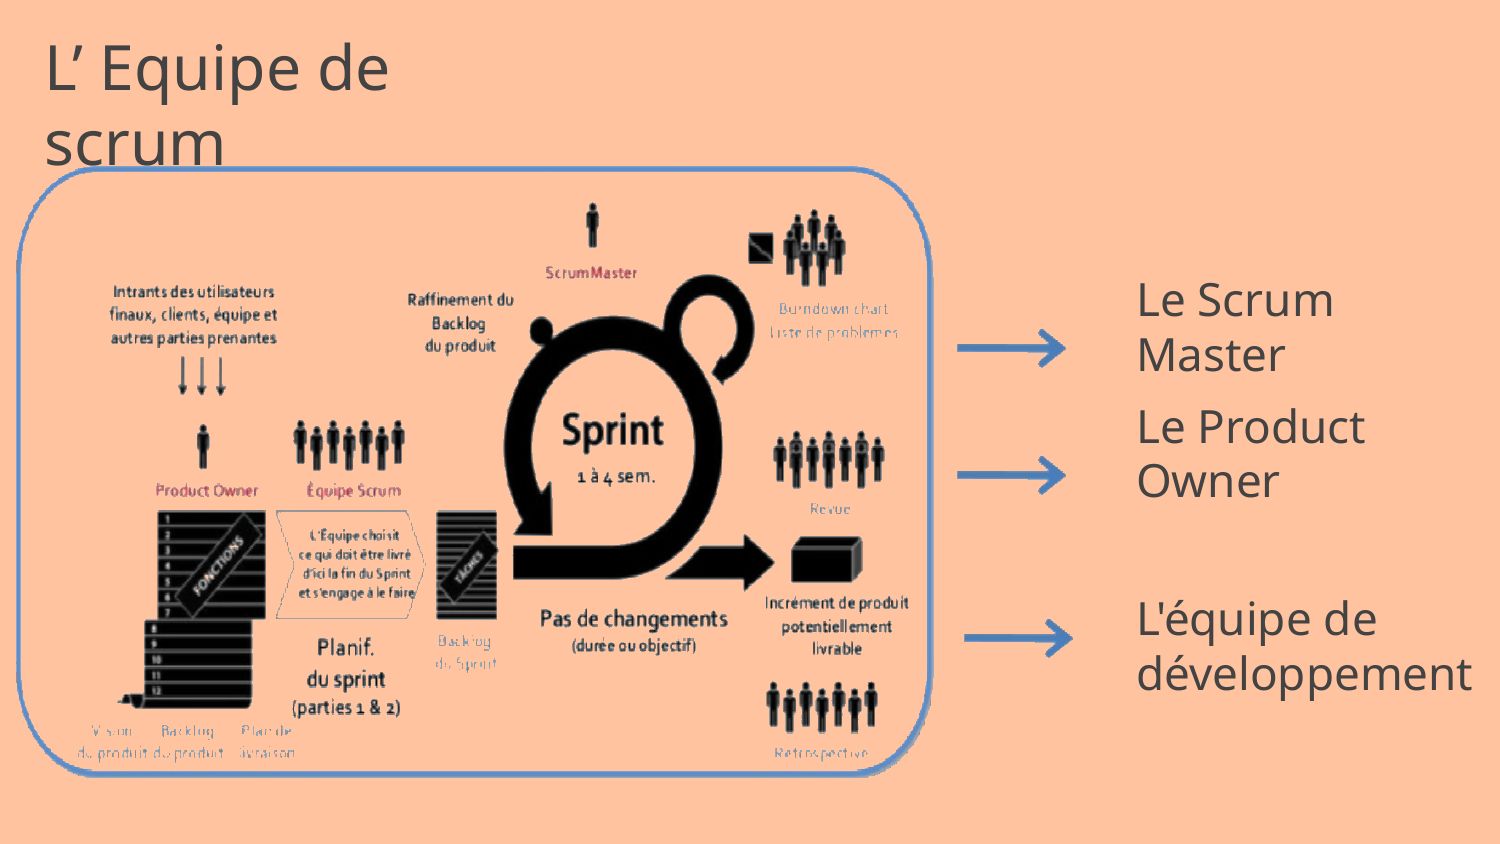

L’ Equipe de scrum
# Le Scrum Master
Le Product Owner
L'équipe de développement